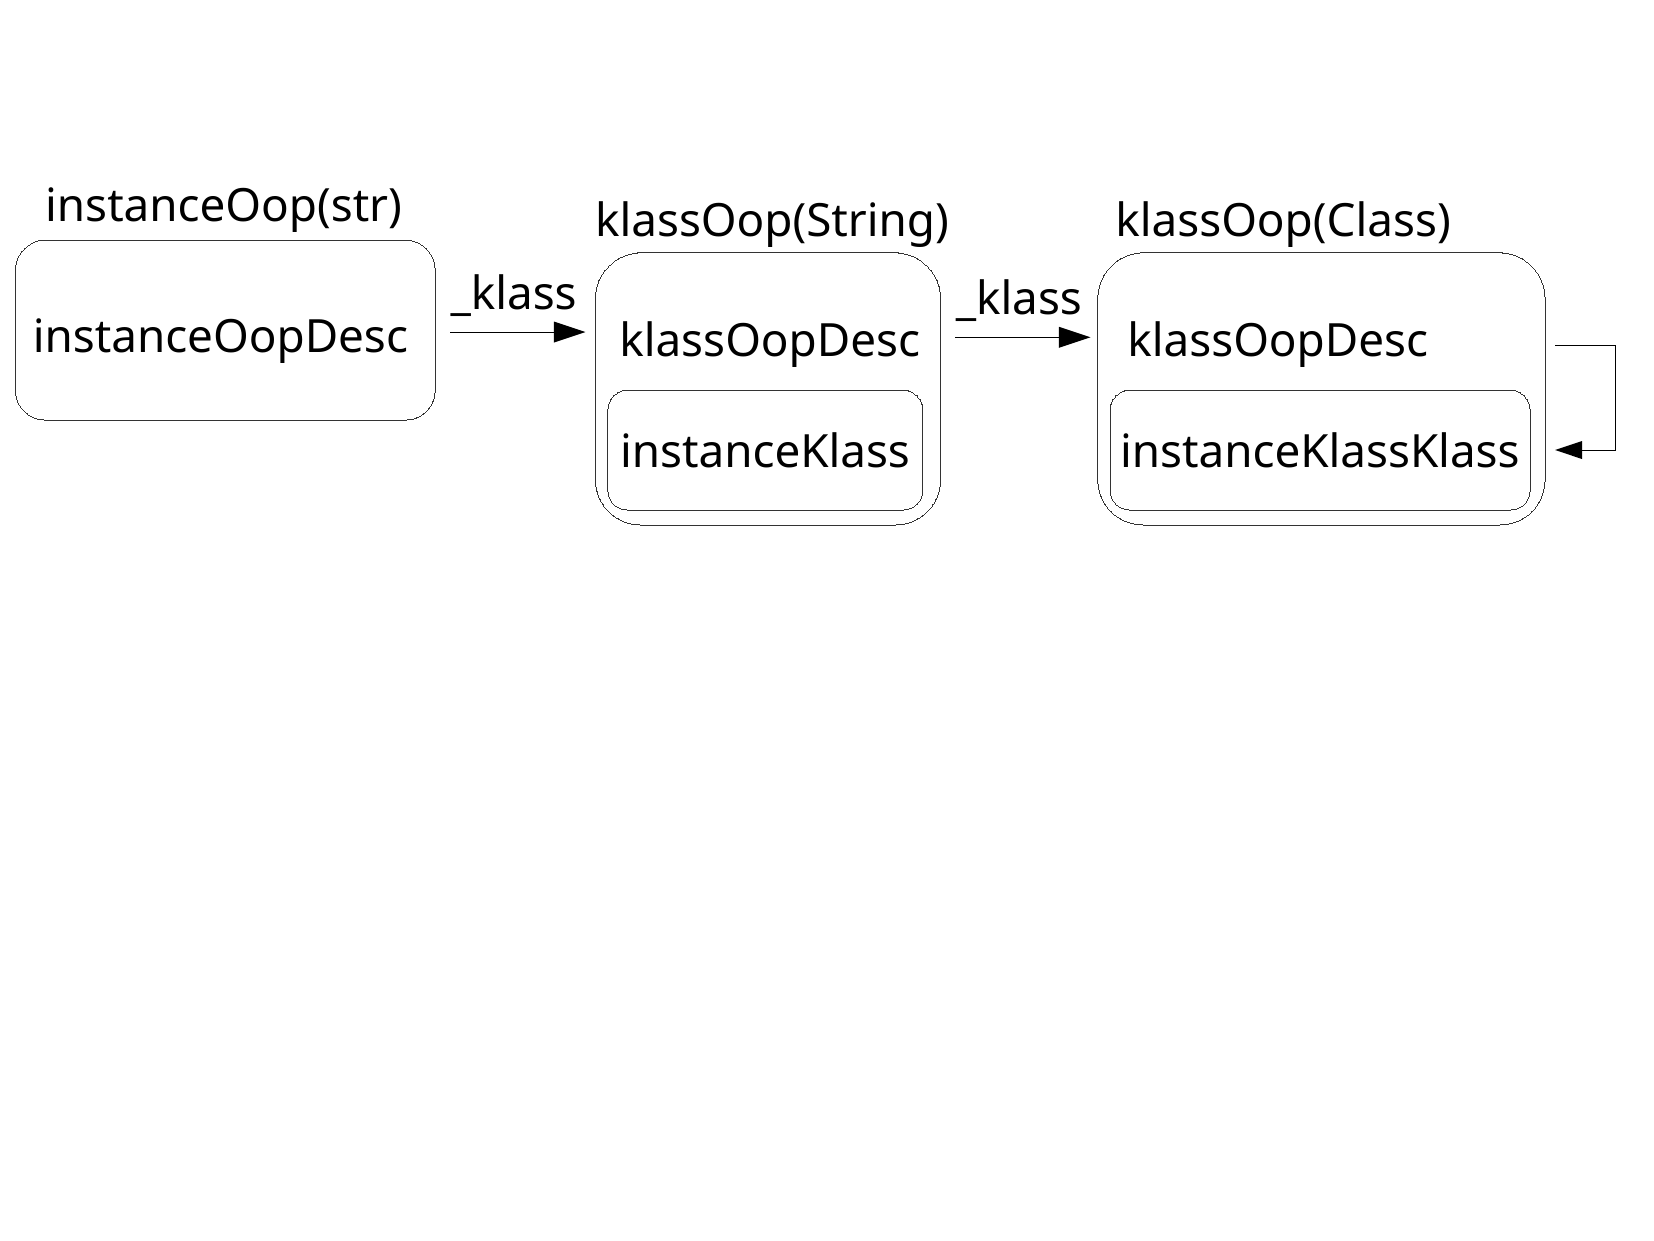

instanceOop(str)
klassOop(String)
klassOop(Class)
_klass
_klass
instanceOopDesc
klassOopDesc
klassOopDesc
instanceKlass
instanceKlassKlass